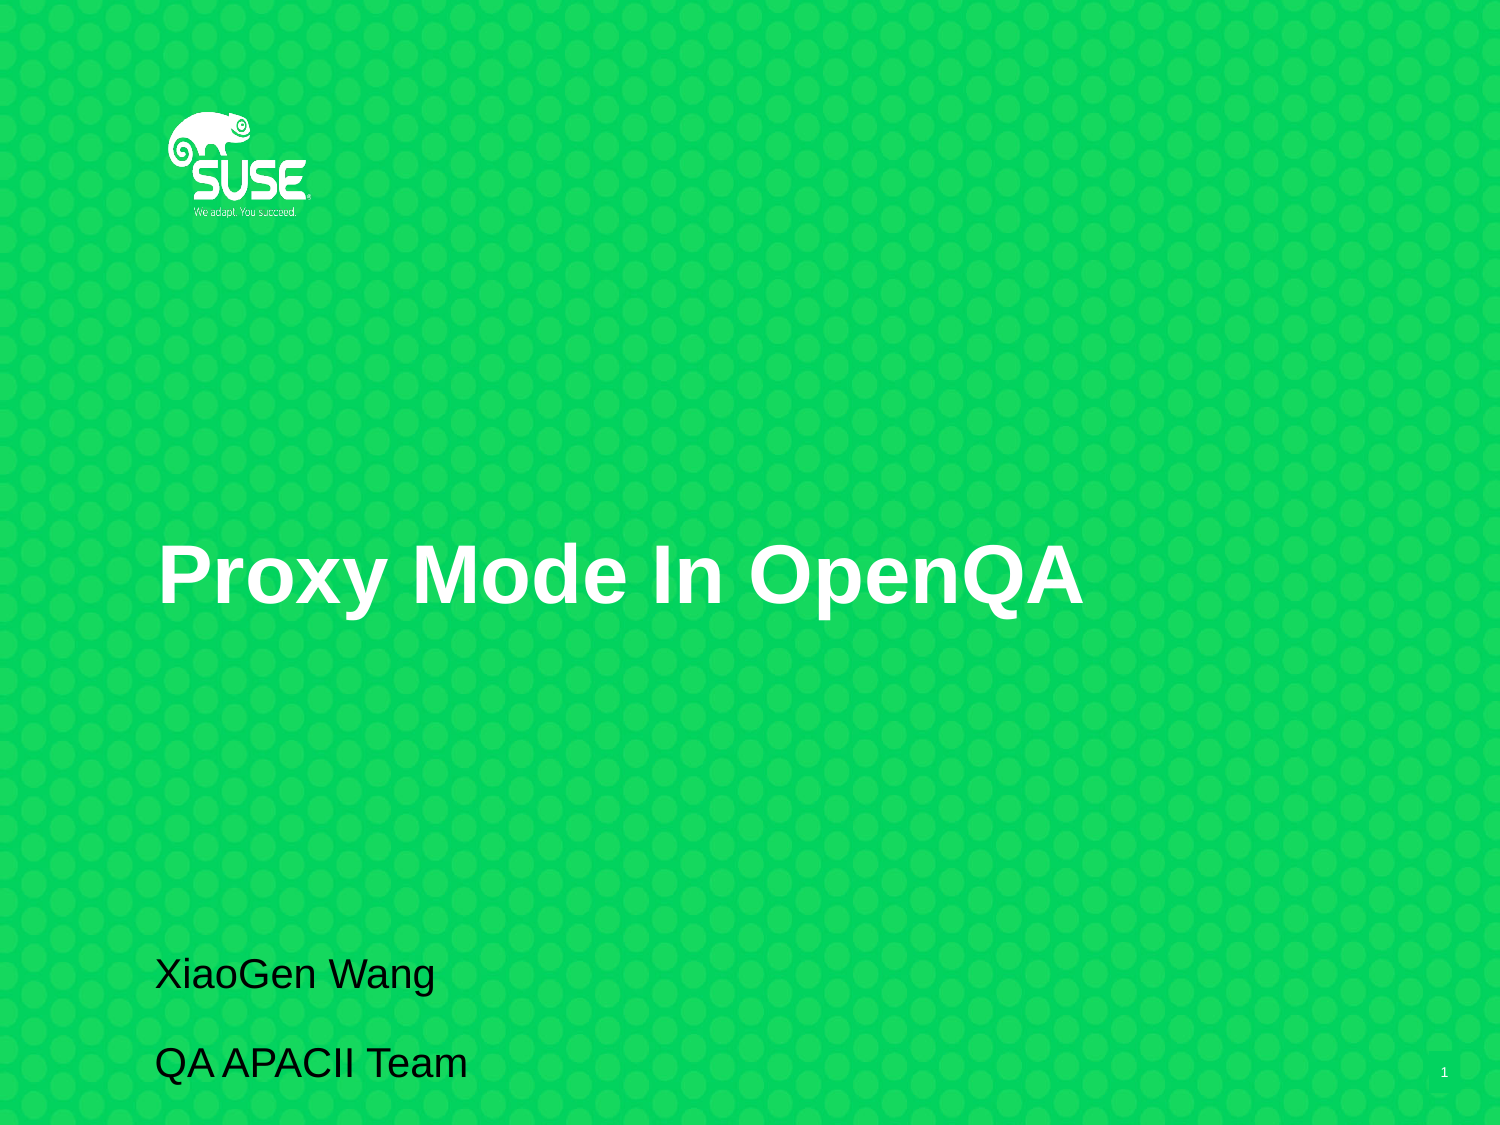

# Proxy Mode In OpenQA
XiaoGen Wang
QA APACII Team
1